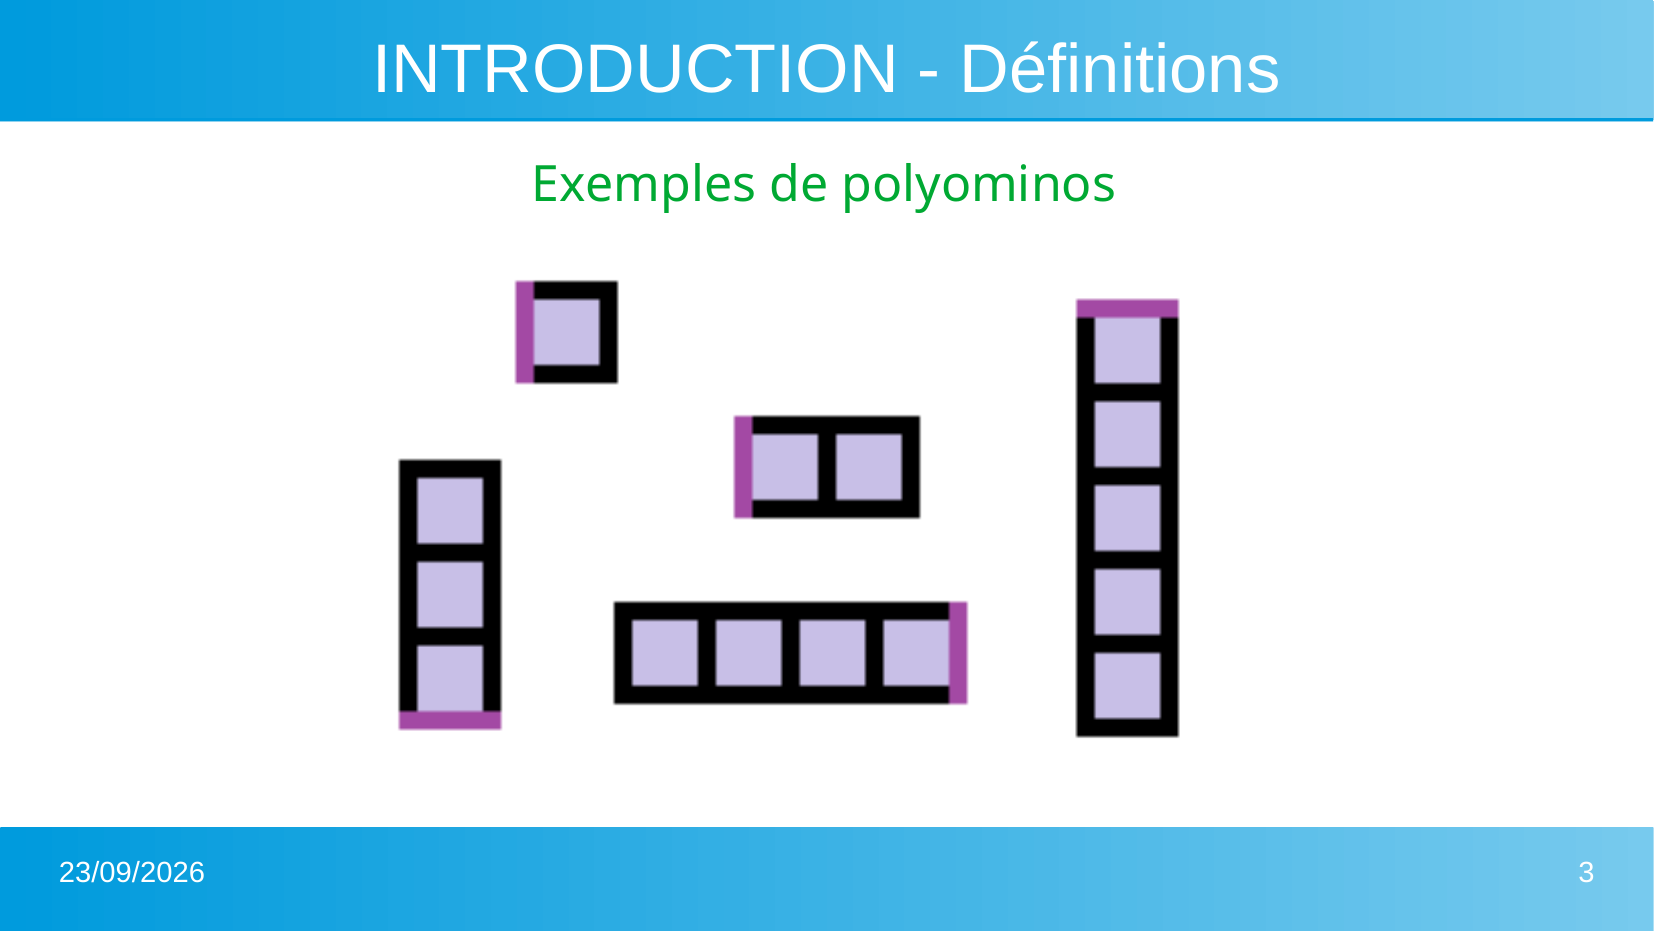

# INTRODUCTION - Définitions
Exemples de polyominos
3